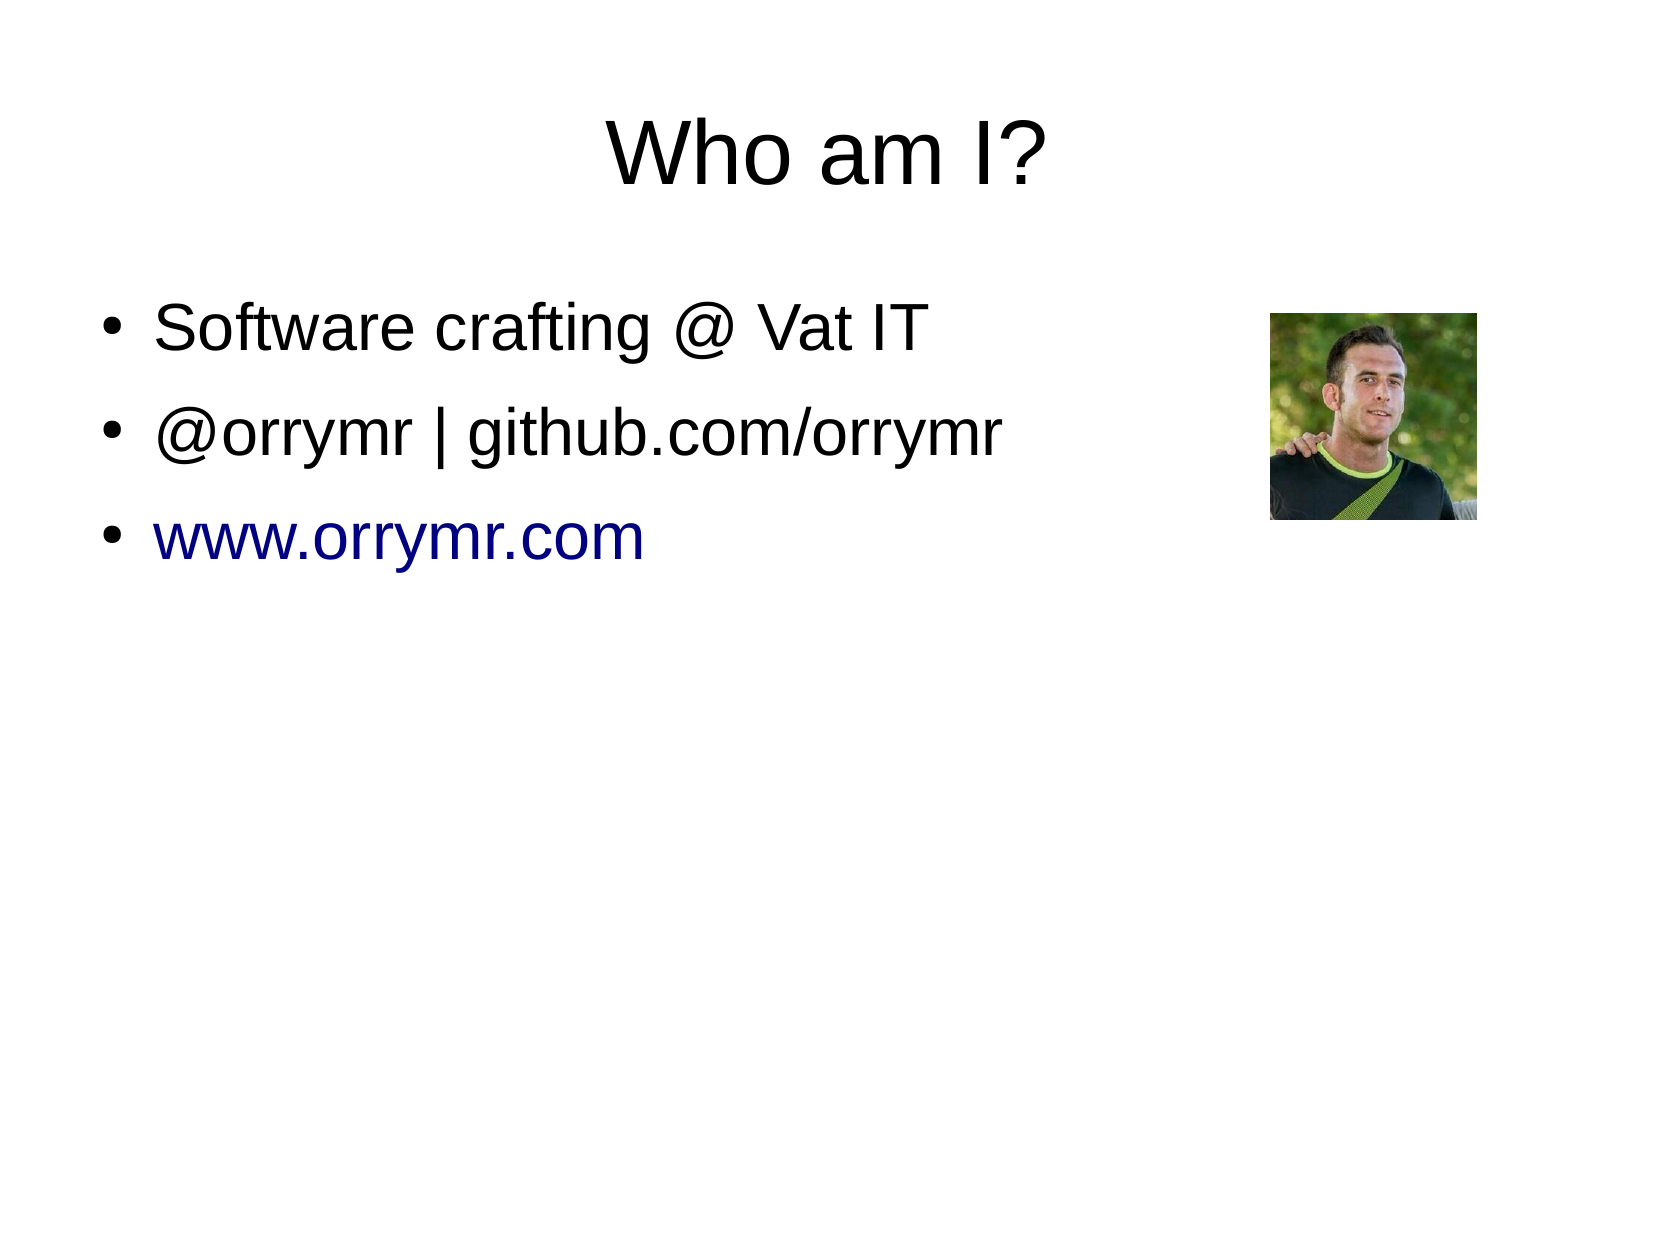

# Who am I?
Software crafting @ Vat IT
@orrymr | github.com/orrymr
www.orrymr.com